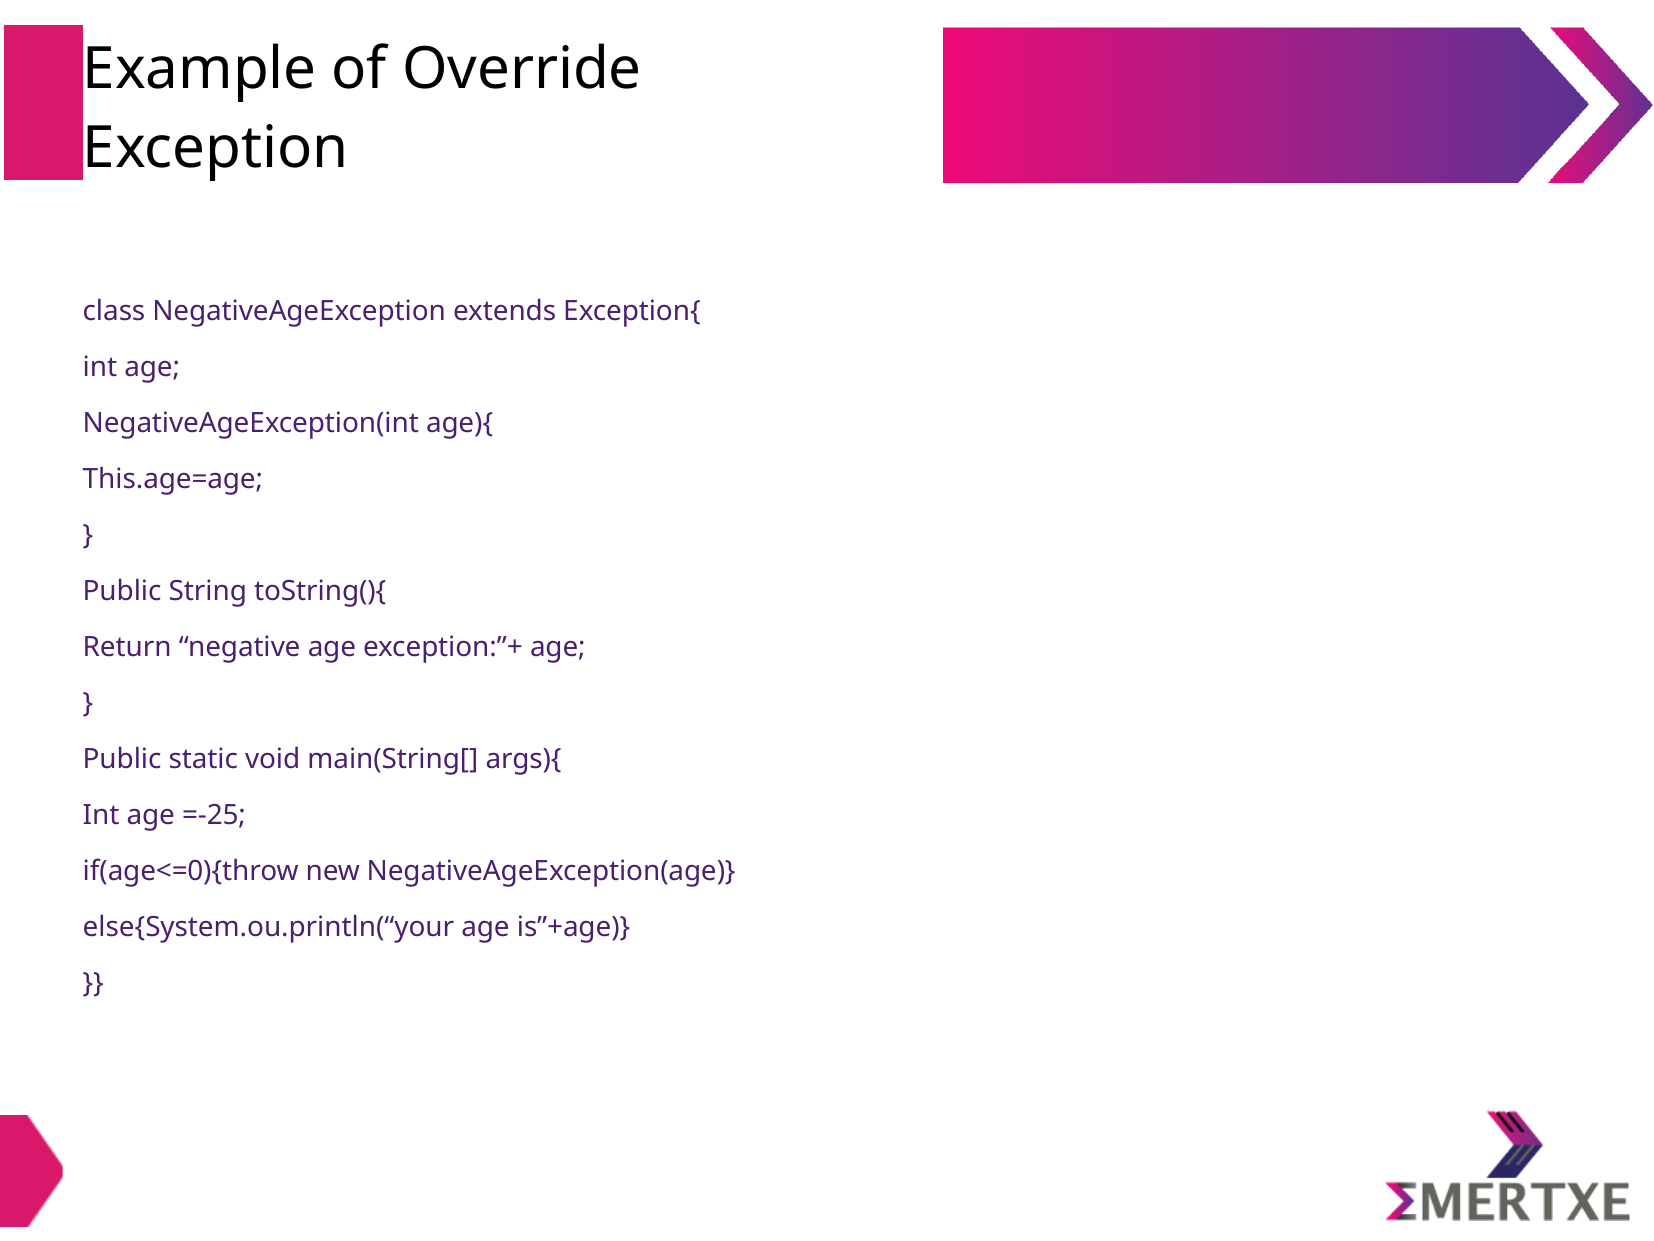

# Example of Override Exception
class NegativeAgeException extends Exception{
int age;
NegativeAgeException(int age){
This.age=age;
}
Public String toString(){
Return “negative age exception:”+ age;
}
Public static void main(String[] args){
Int age =-25;
if(age<=0){throw new NegativeAgeException(age)}
else{System.ou.println(“your age is”+age)}
}}